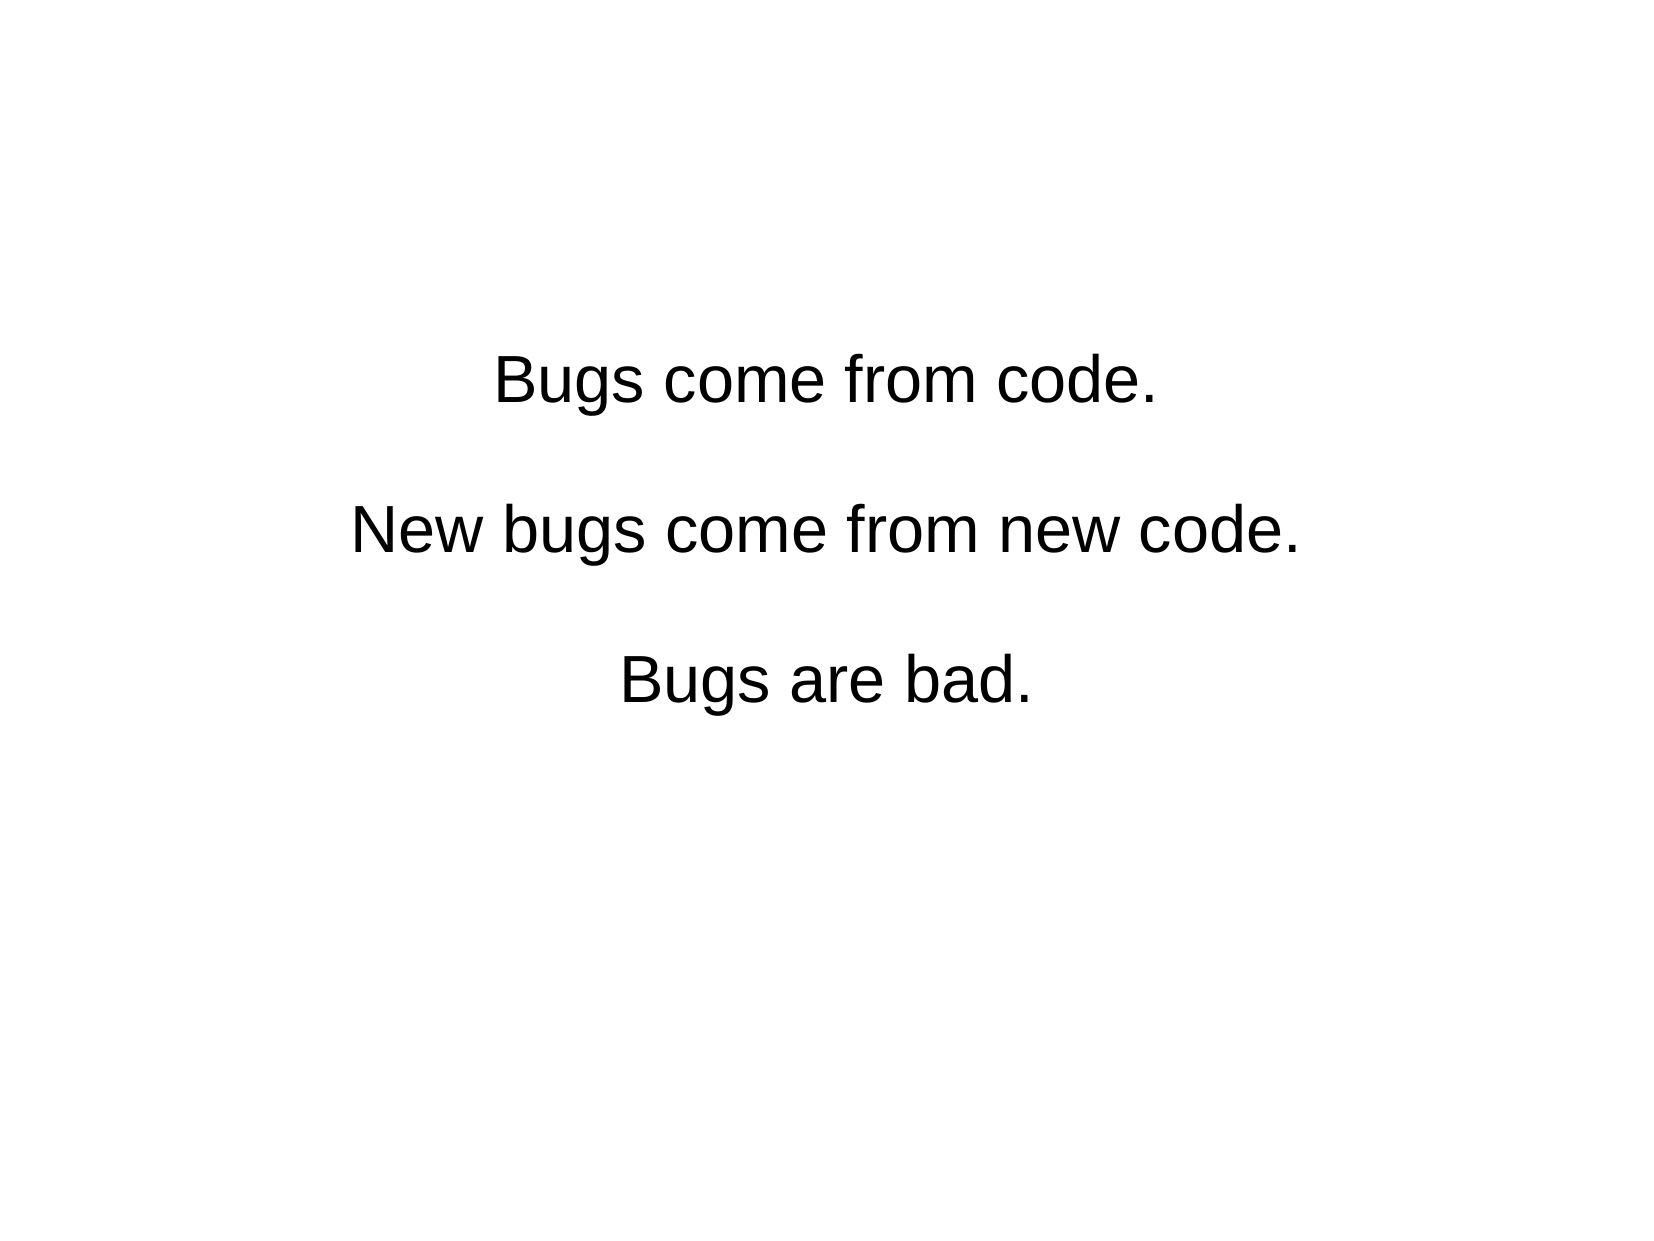

# Bugs come from code.
New bugs come from new code.
Bugs are bad.